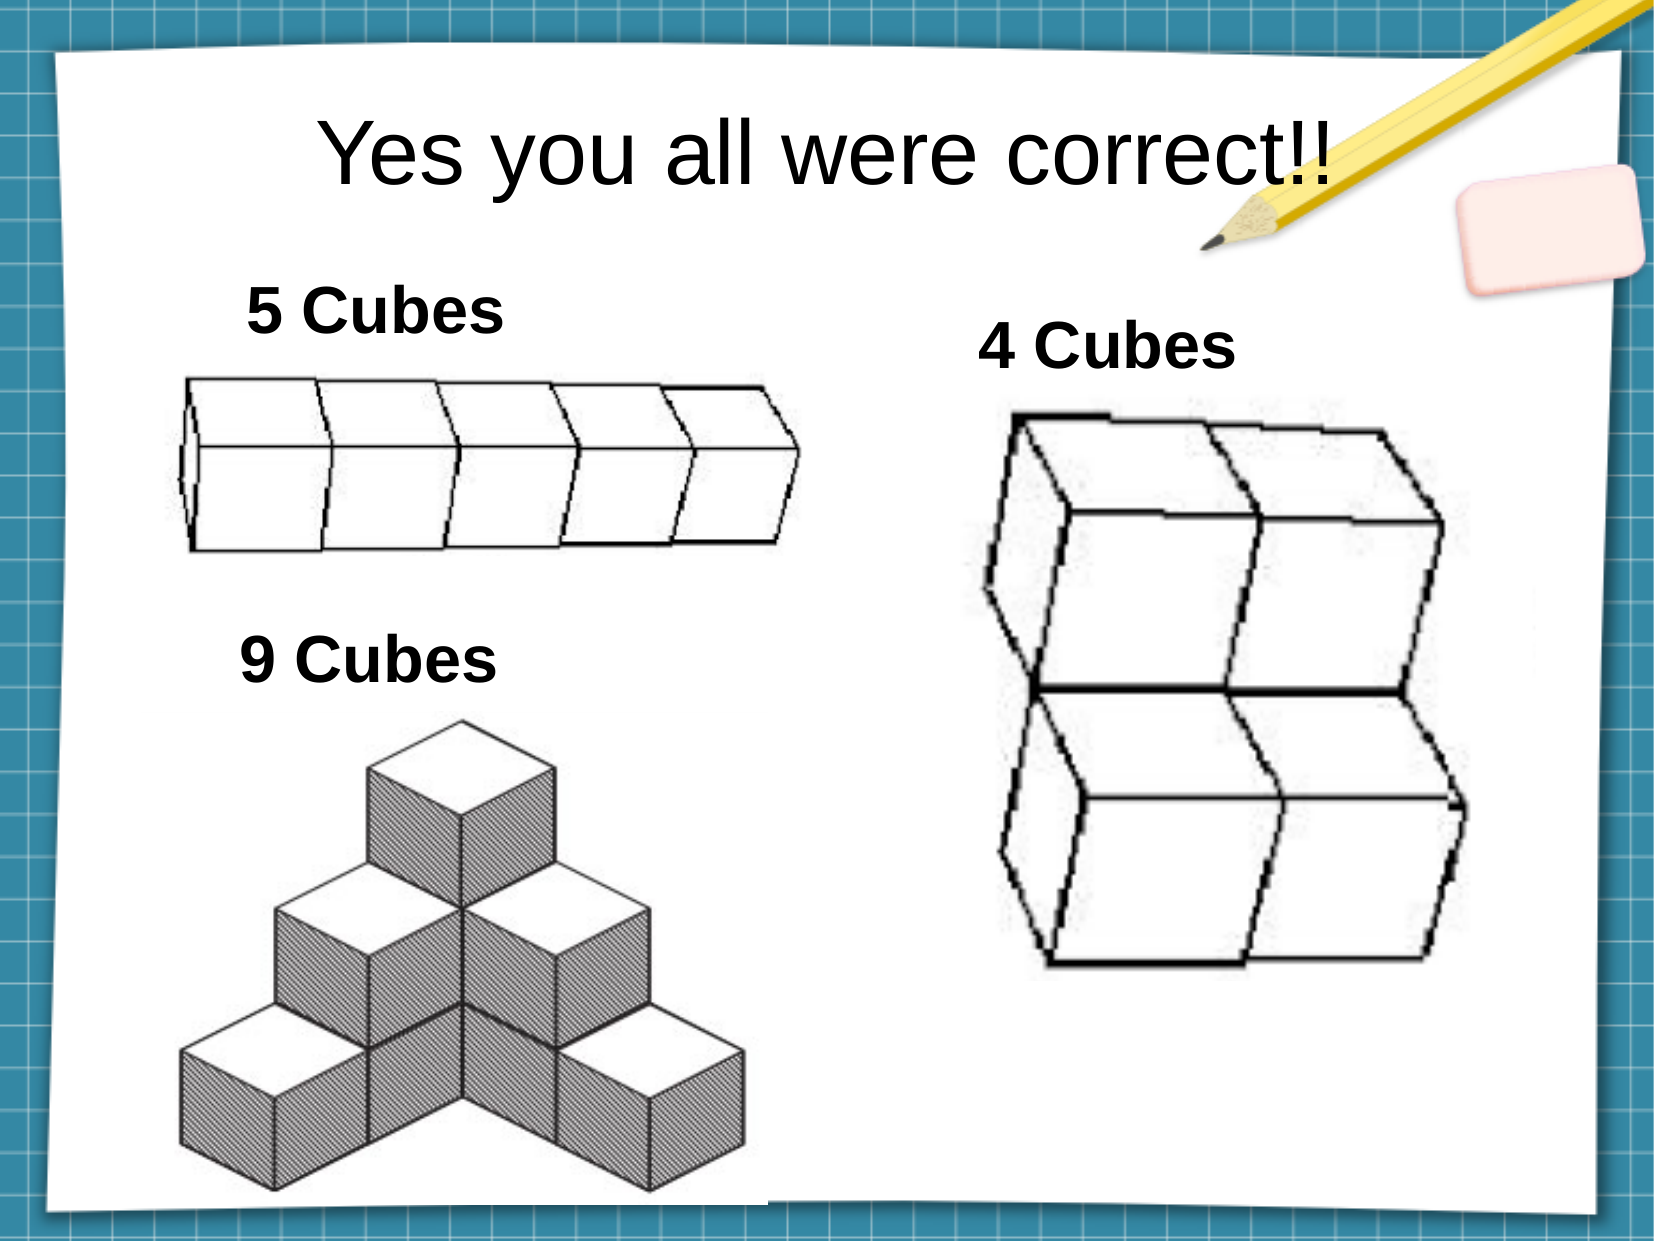

# Yes you all were correct!!
5 Cubes
4 Cubes
9 Cubes